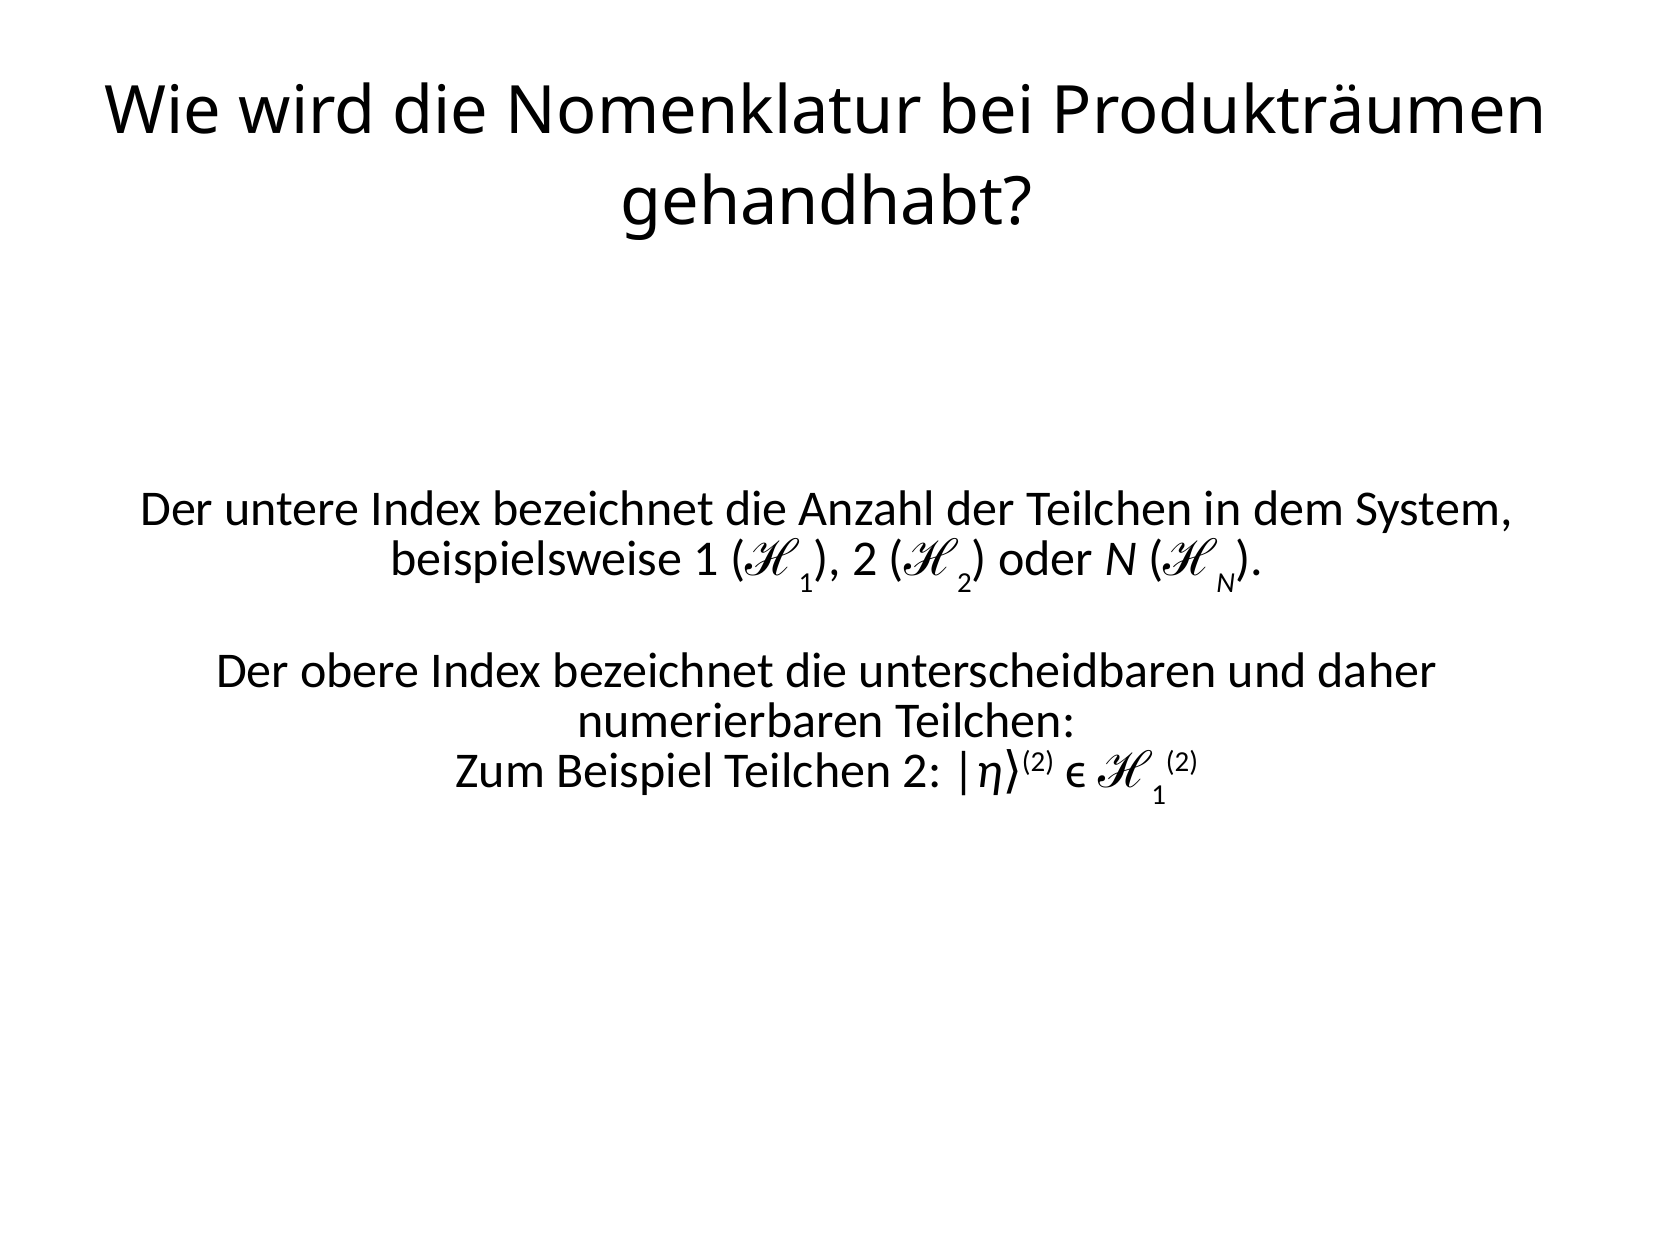

# Wie wird die Nomenklatur bei Produkträumen gehandhabt?
Der untere Index bezeichnet die Anzahl der Teilchen in dem System, beispielsweise 1 (ℋ1), 2 (ℋ2) oder N (ℋN).
Der obere Index bezeichnet die unterscheidbaren und daher numerierbaren Teilchen:
Zum Beispiel Teilchen 2: |η⟩(2) ϵ ℋ1(2)